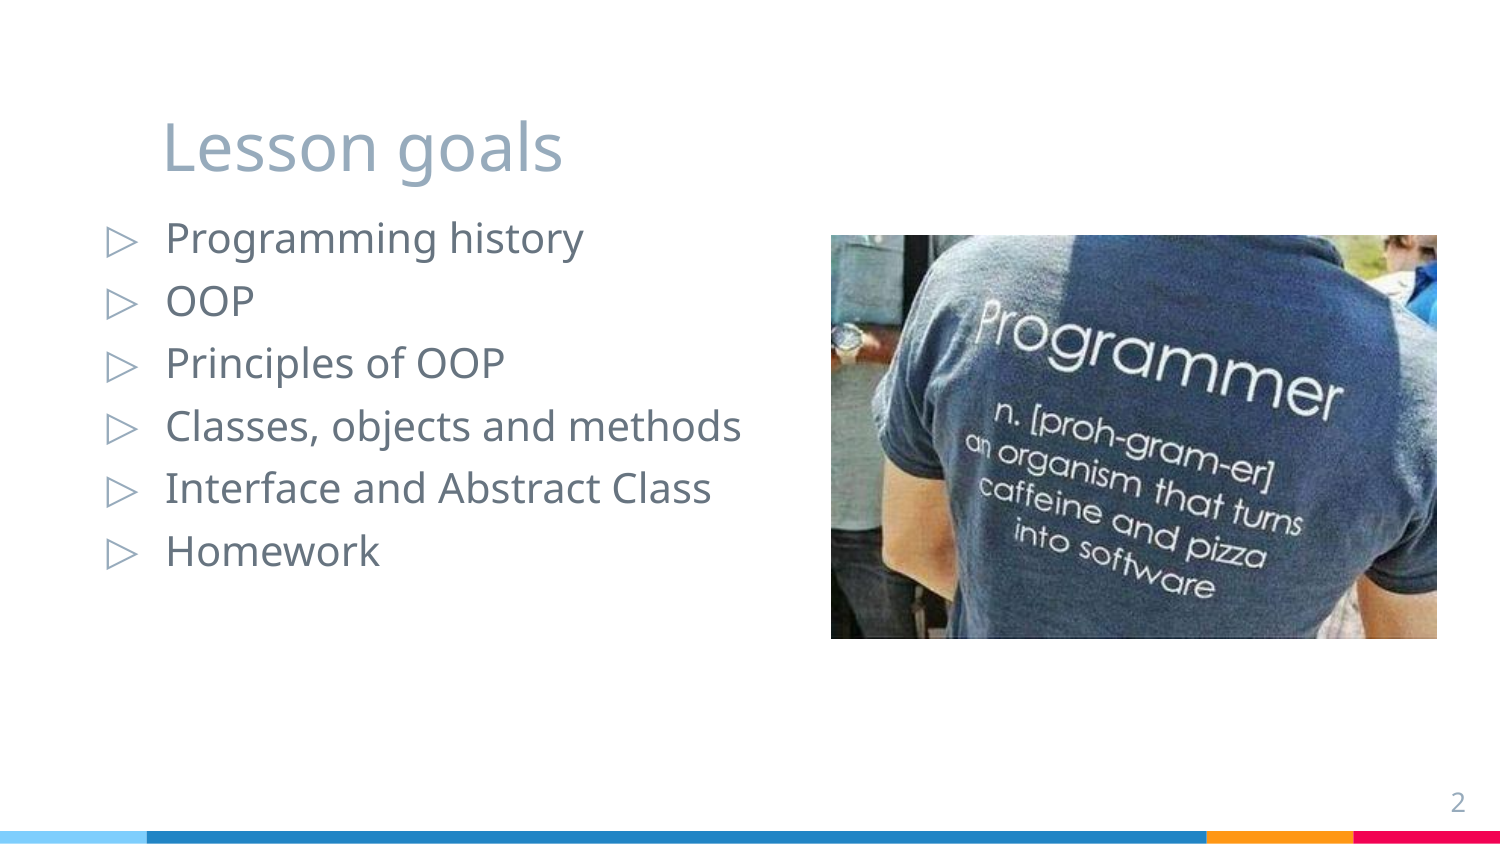

# Lesson goals
Programming history
OOP
Principles of OOP
Classes, objects and methods
Interface and Abstract Class
Homework